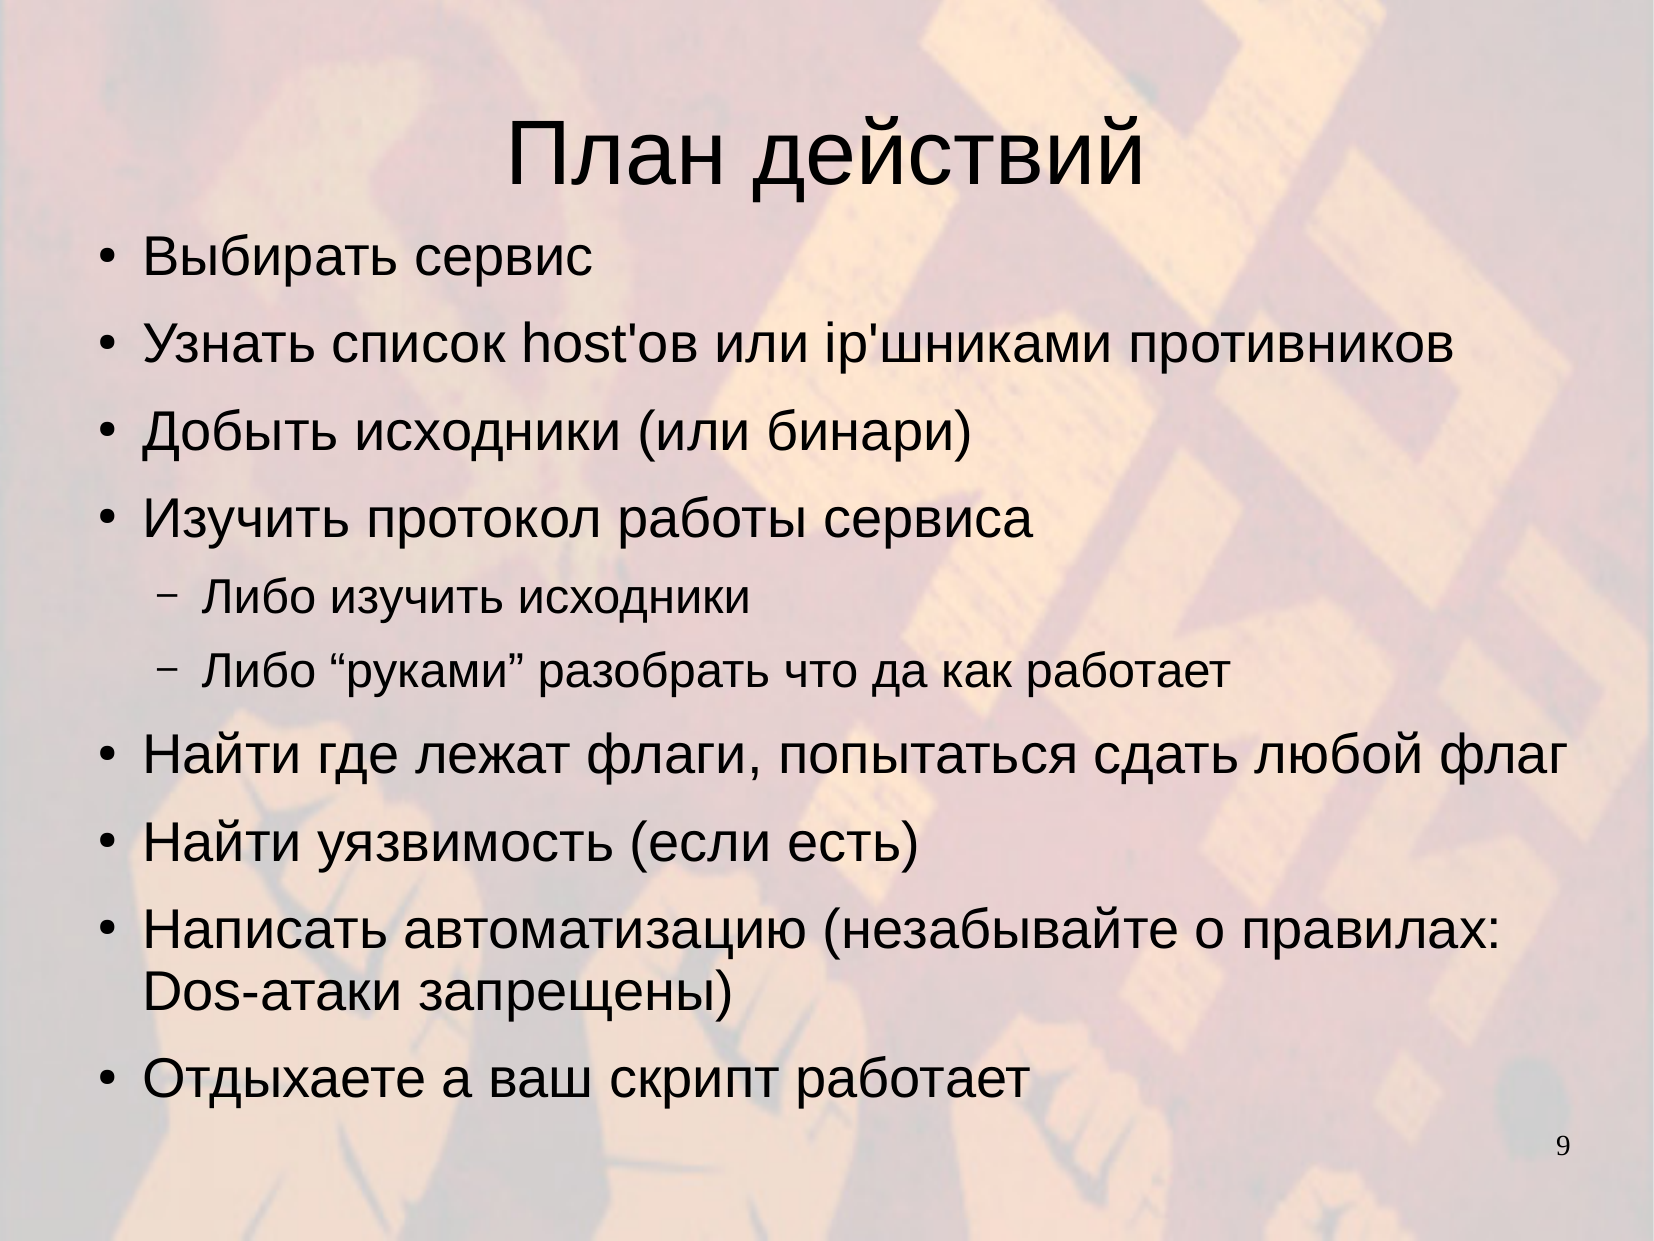

# План действий
Выбирать сервис
Узнать список host'ов или ip'шниками противников
Добыть исходники (или бинари)
Изучить протокол работы сервиса
Либо изучить исходники
Либо “руками” разобрать что да как работает
Найти где лежат флаги, попытаться сдать любой флаг
Найти уязвимость (если есть)
Написать автоматизацию (незабывайте о правилах: Dos-атаки запрещены)
Отдыхаете а ваш скрипт работает
9